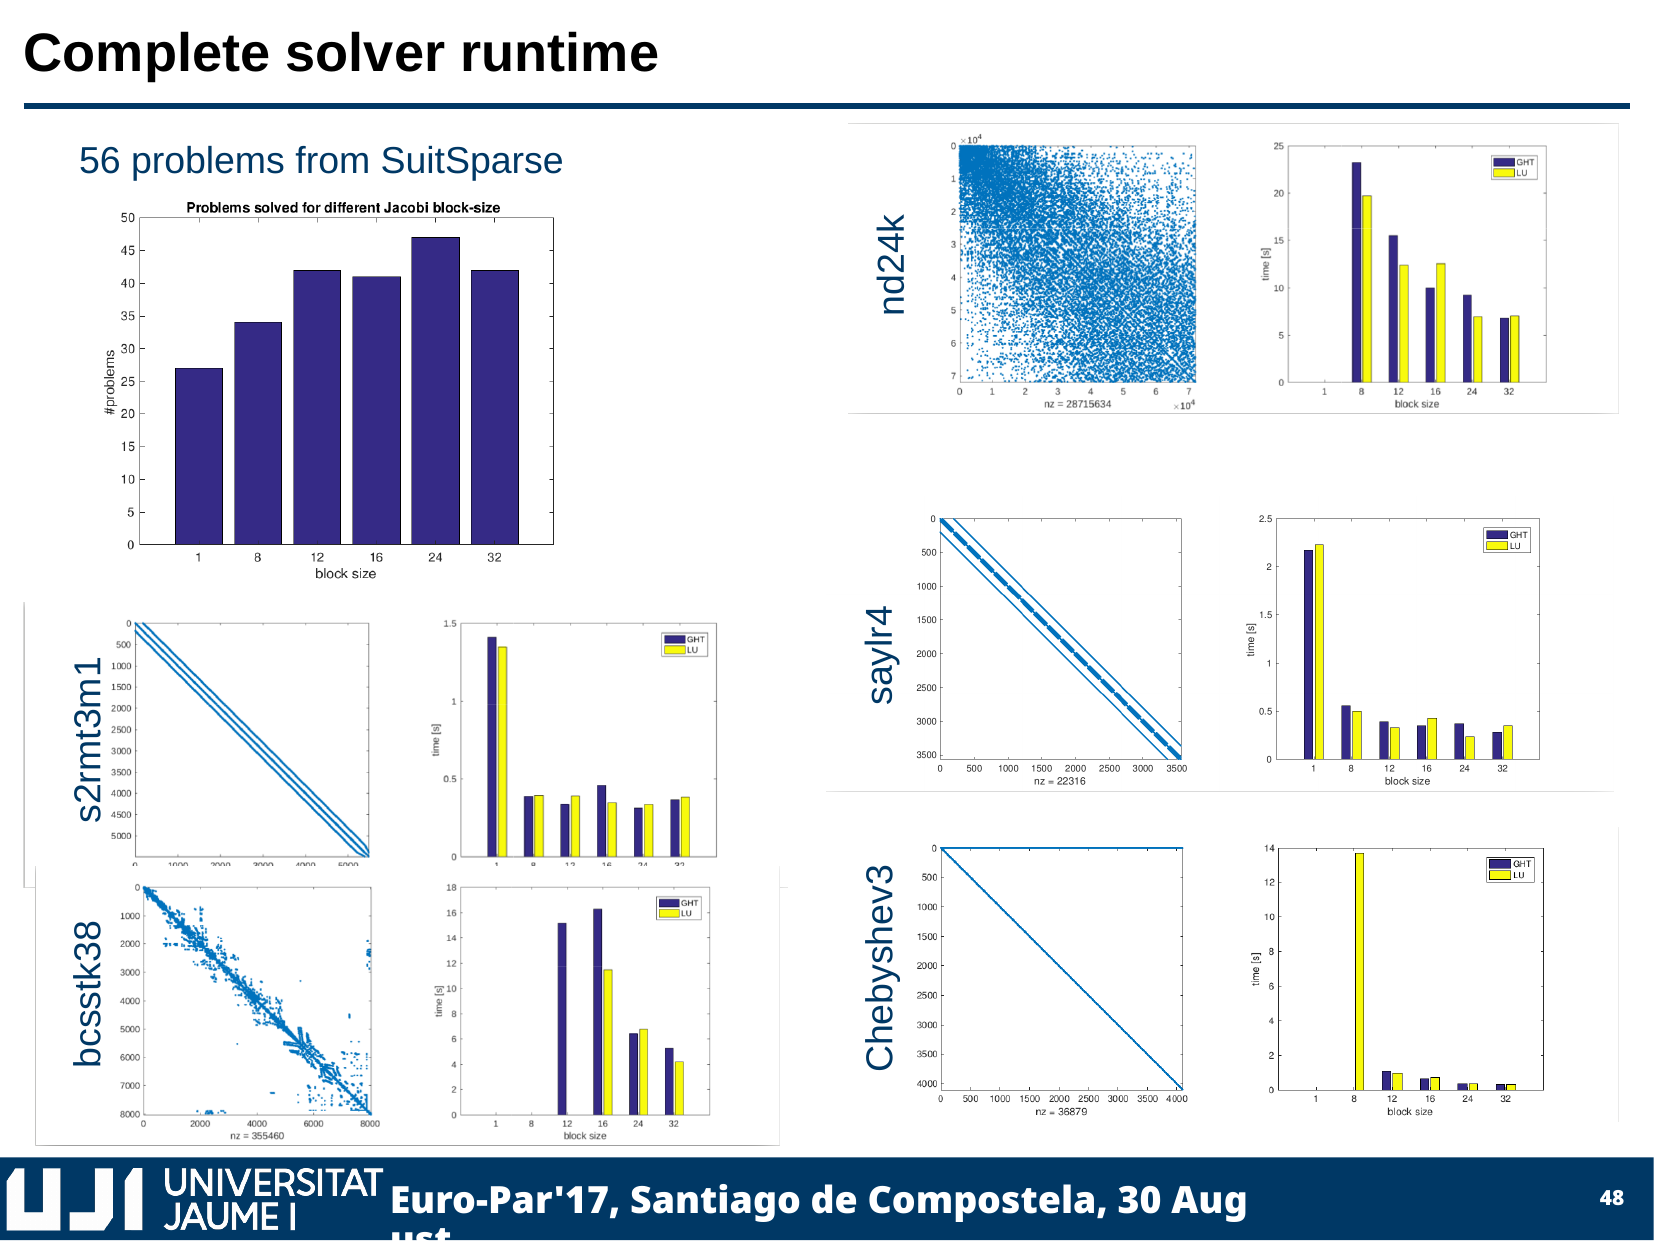

# Complete solver runtime
56 problems from SuitSparse
nd24k
saylr4
s2rmt3m1
Chebyshev3
bcsstk38
Euro-Par'17, Santiago de Compostela, 30 August
48